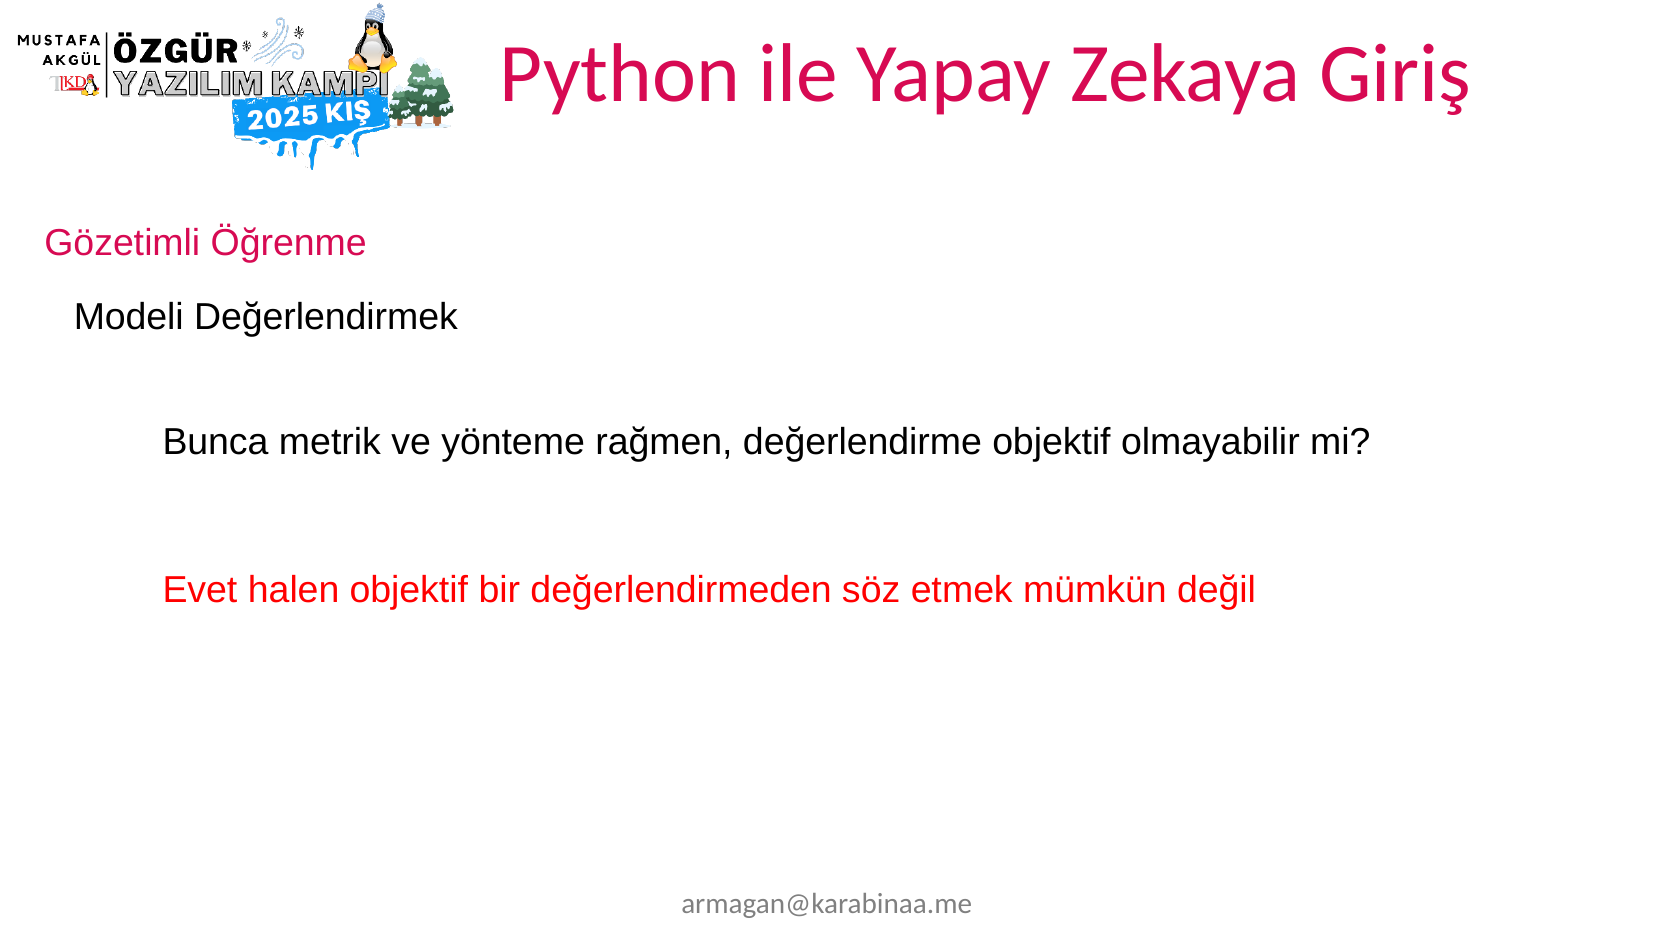

Python ile Yapay Zekaya Giriş
Gözetimli Öğrenme
Modeli Değerlendirmek
Bunca metrik ve yönteme rağmen, değerlendirme objektif olmayabilir mi?
Evet halen objektif bir değerlendirmeden söz etmek mümkün değil
armagan@karabinaa.me